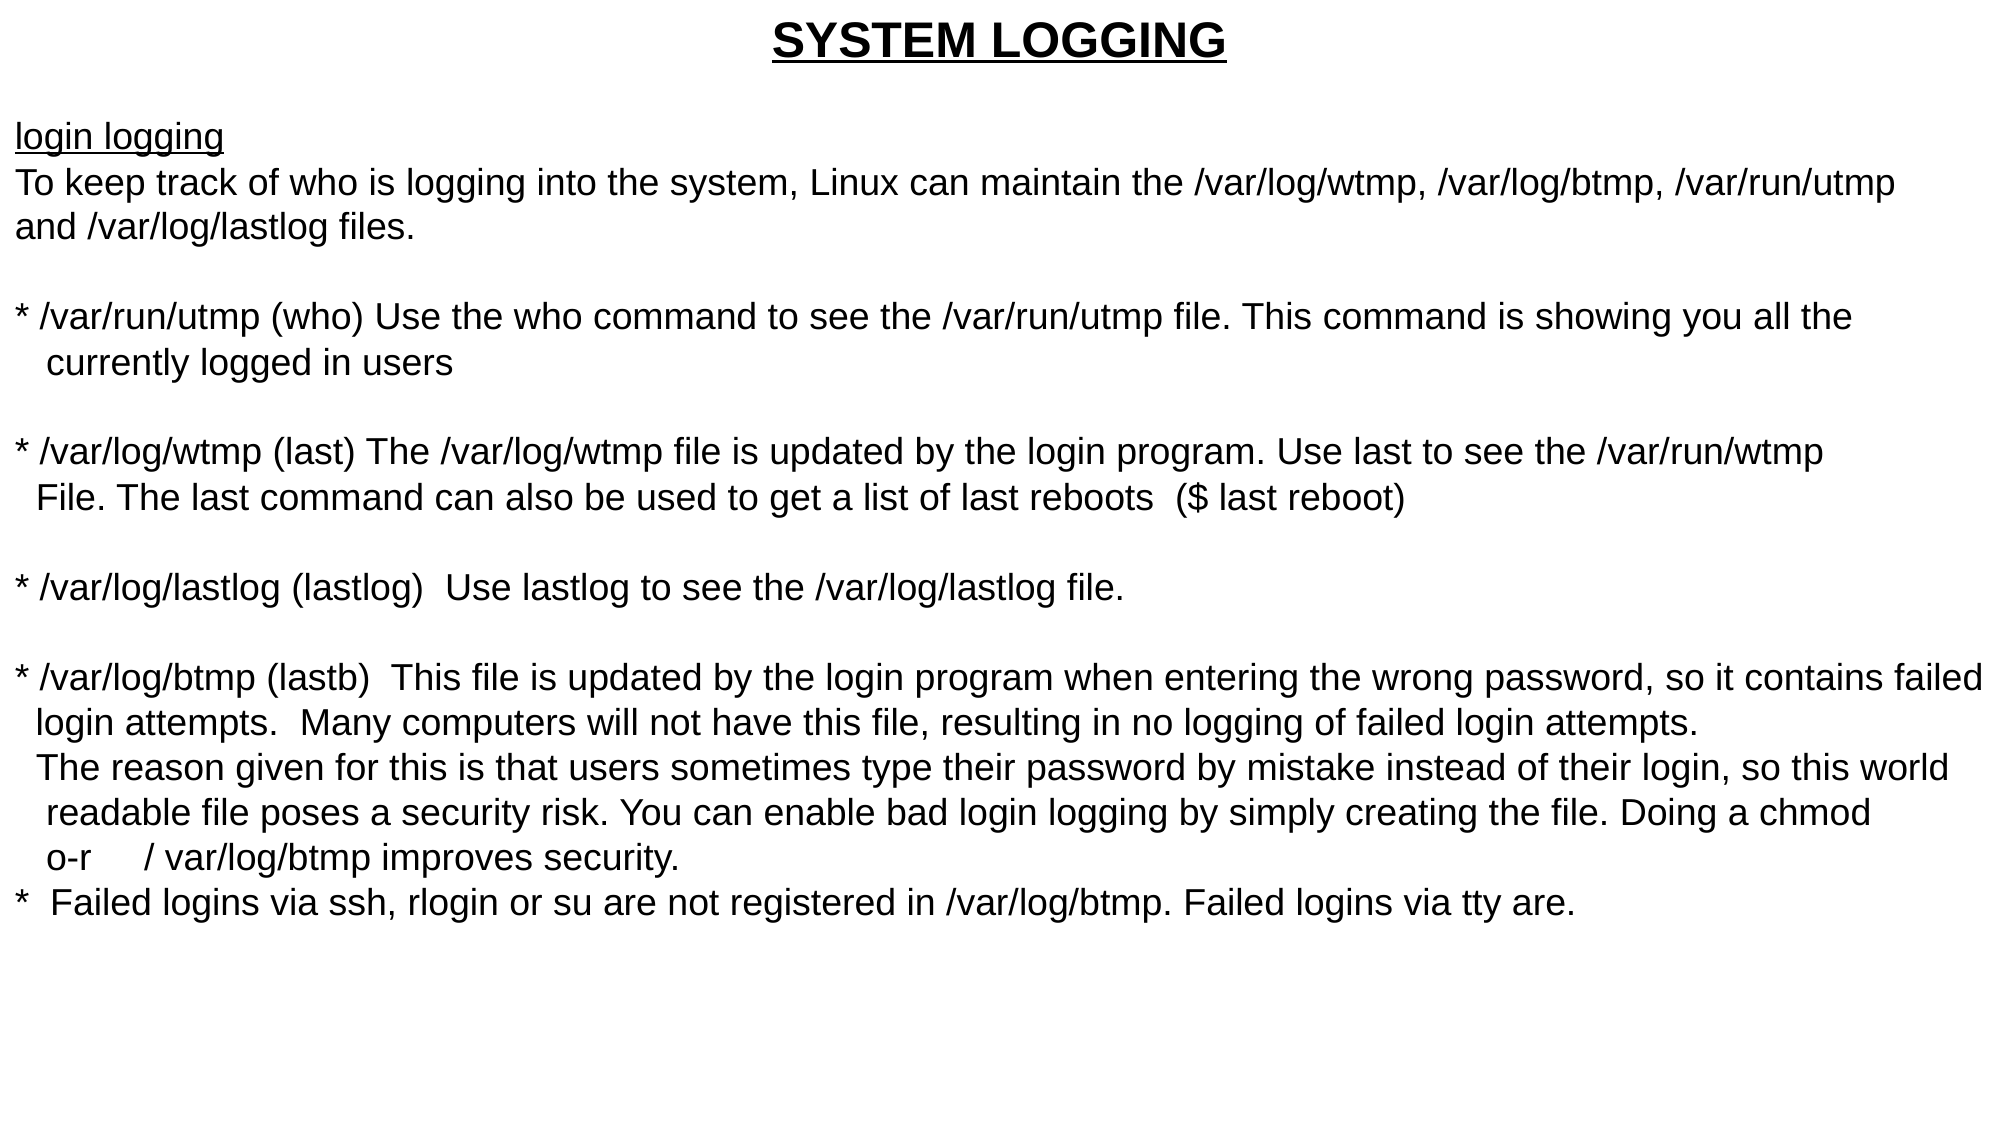

SYSTEM LOGGING
login logging
To keep track of who is logging into the system, Linux can maintain the /var/log/wtmp, /var/log/btmp, /var/run/utmp and /var/log/lastlog files.
* /var/run/utmp (who) Use the who command to see the /var/run/utmp file. This command is showing you all the
 currently logged in users
* /var/log/wtmp (last) The /var/log/wtmp file is updated by the login program. Use last to see the /var/run/wtmp
 File. The last command can also be used to get a list of last reboots ($ last reboot)
* /var/log/lastlog (lastlog) Use lastlog to see the /var/log/lastlog file.
* /var/log/btmp (lastb) This file is updated by the login program when entering the wrong password, so it contains failed login attempts. Many computers will not have this file, resulting in no logging of failed login attempts.
 The reason given for this is that users sometimes type their password by mistake instead of their login, so this world readable file poses a security risk. You can enable bad login logging by simply creating the file. Doing a chmod o-r / var/log/btmp improves security.
* Failed logins via ssh, rlogin or su are not registered in /var/log/btmp. Failed logins via tty are.